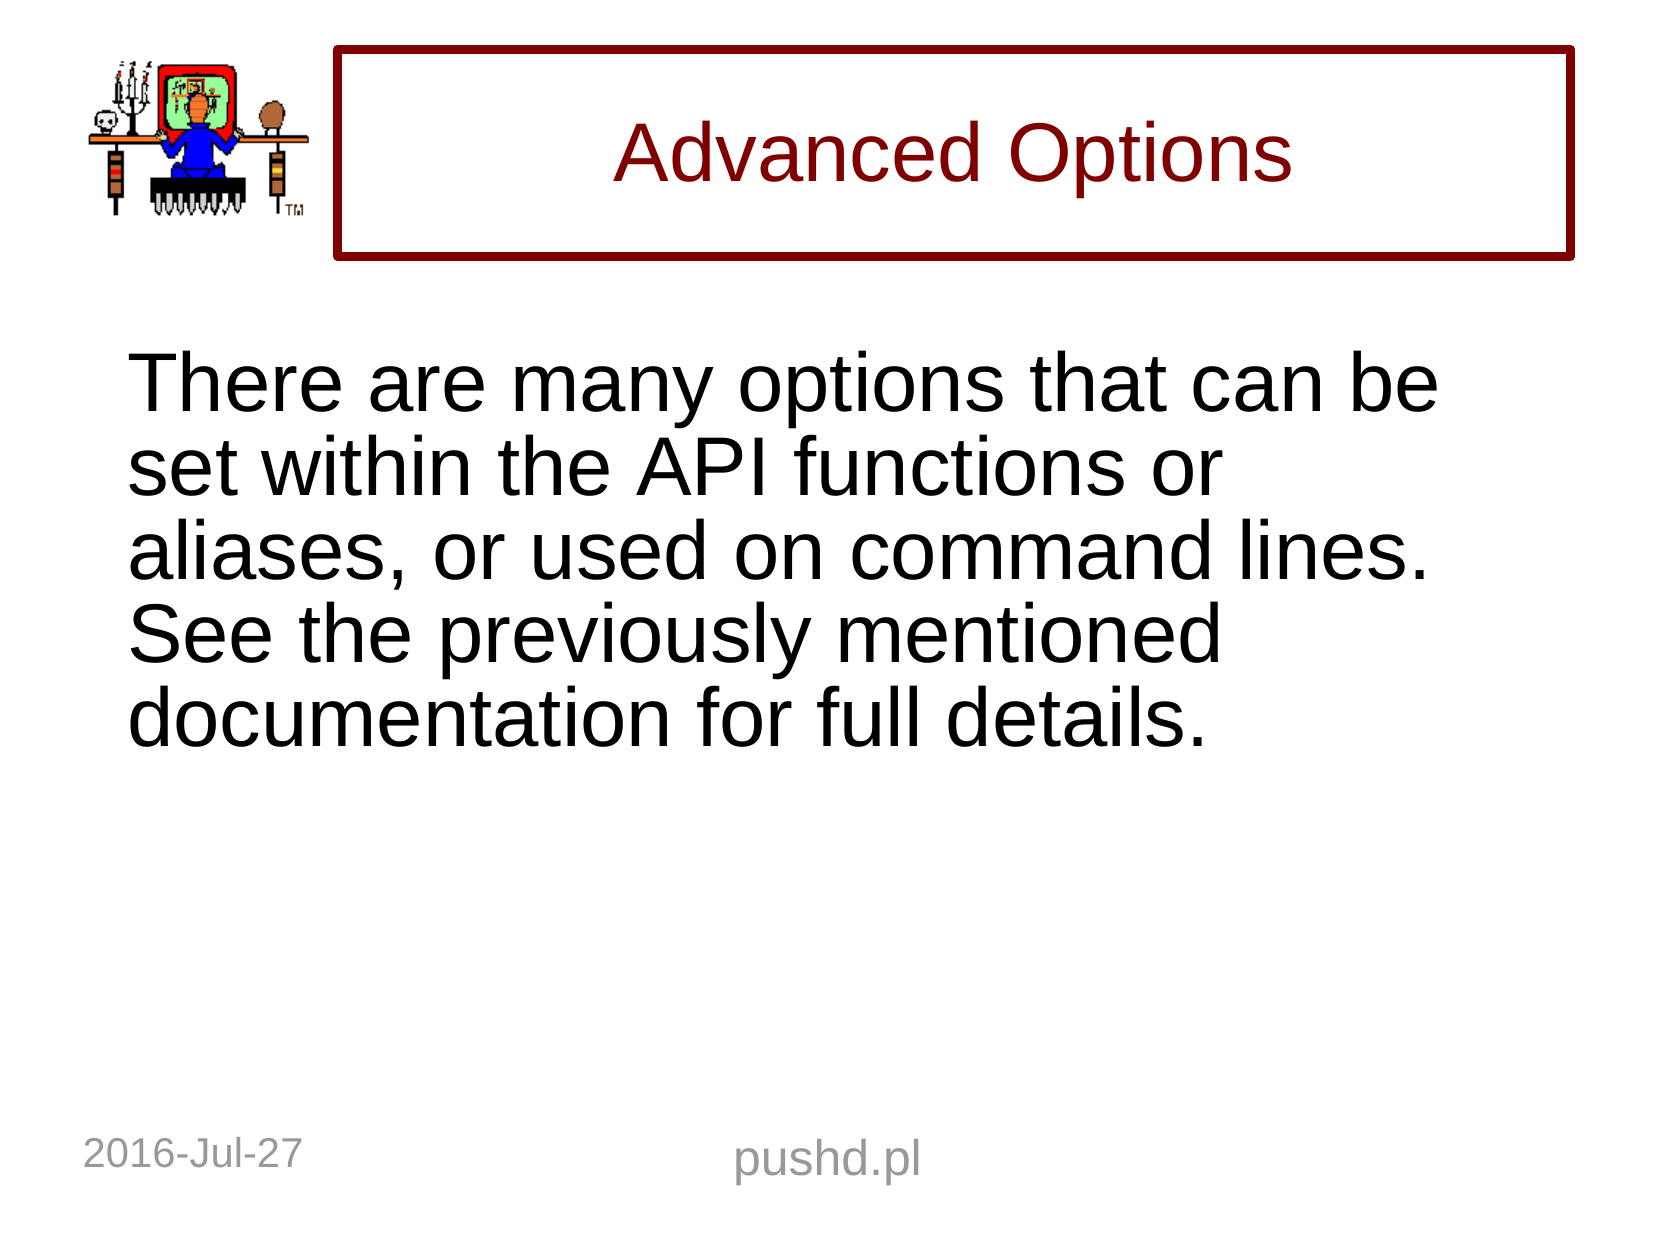

# Advanced Options
There are many options that can be set within the API functions or aliases, or used on command lines. See the previously mentioned documentation for full details.